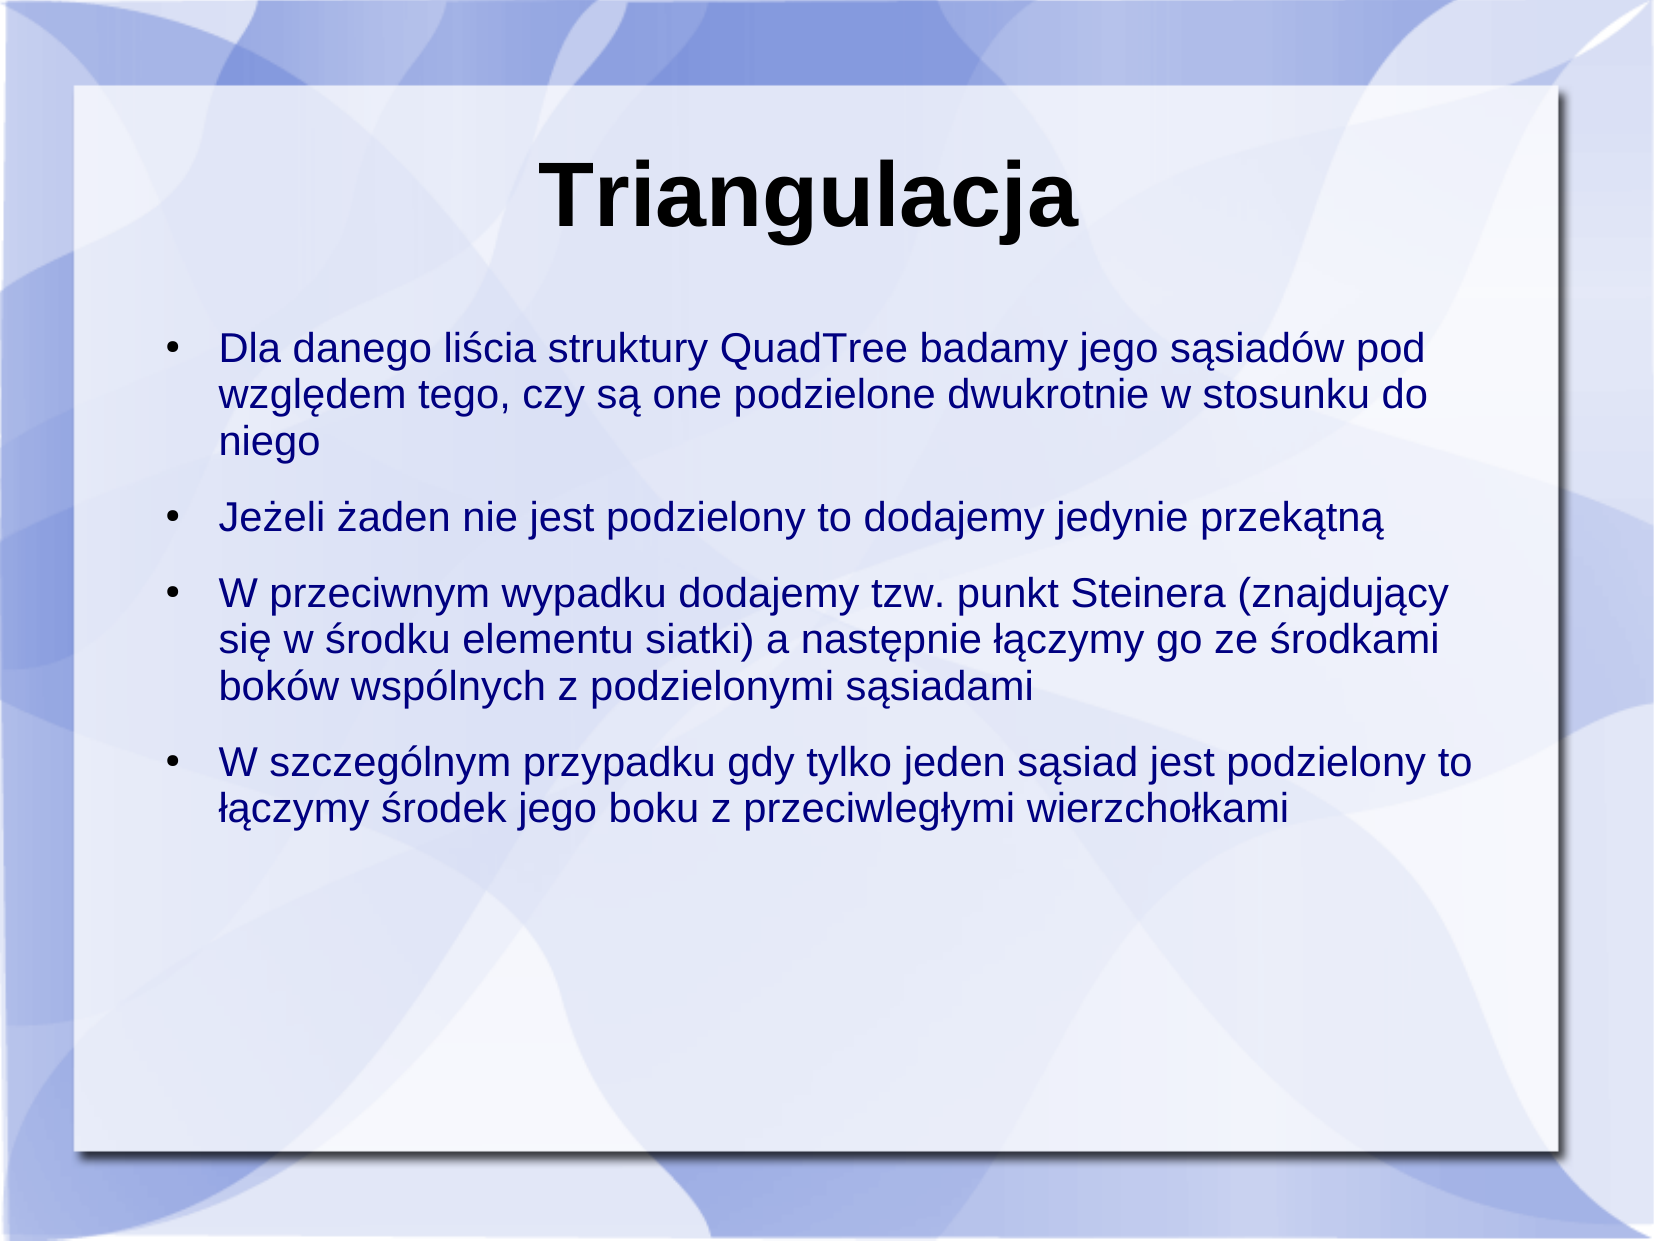

# Triangulacja
Dla danego liścia struktury QuadTree badamy jego sąsiadów pod względem tego, czy są one podzielone dwukrotnie w stosunku do niego
Jeżeli żaden nie jest podzielony to dodajemy jedynie przekątną
W przeciwnym wypadku dodajemy tzw. punkt Steinera (znajdujący się w środku elementu siatki) a następnie łączymy go ze środkami boków wspólnych z podzielonymi sąsiadami
W szczególnym przypadku gdy tylko jeden sąsiad jest podzielony to łączymy środek jego boku z przeciwległymi wierzchołkami